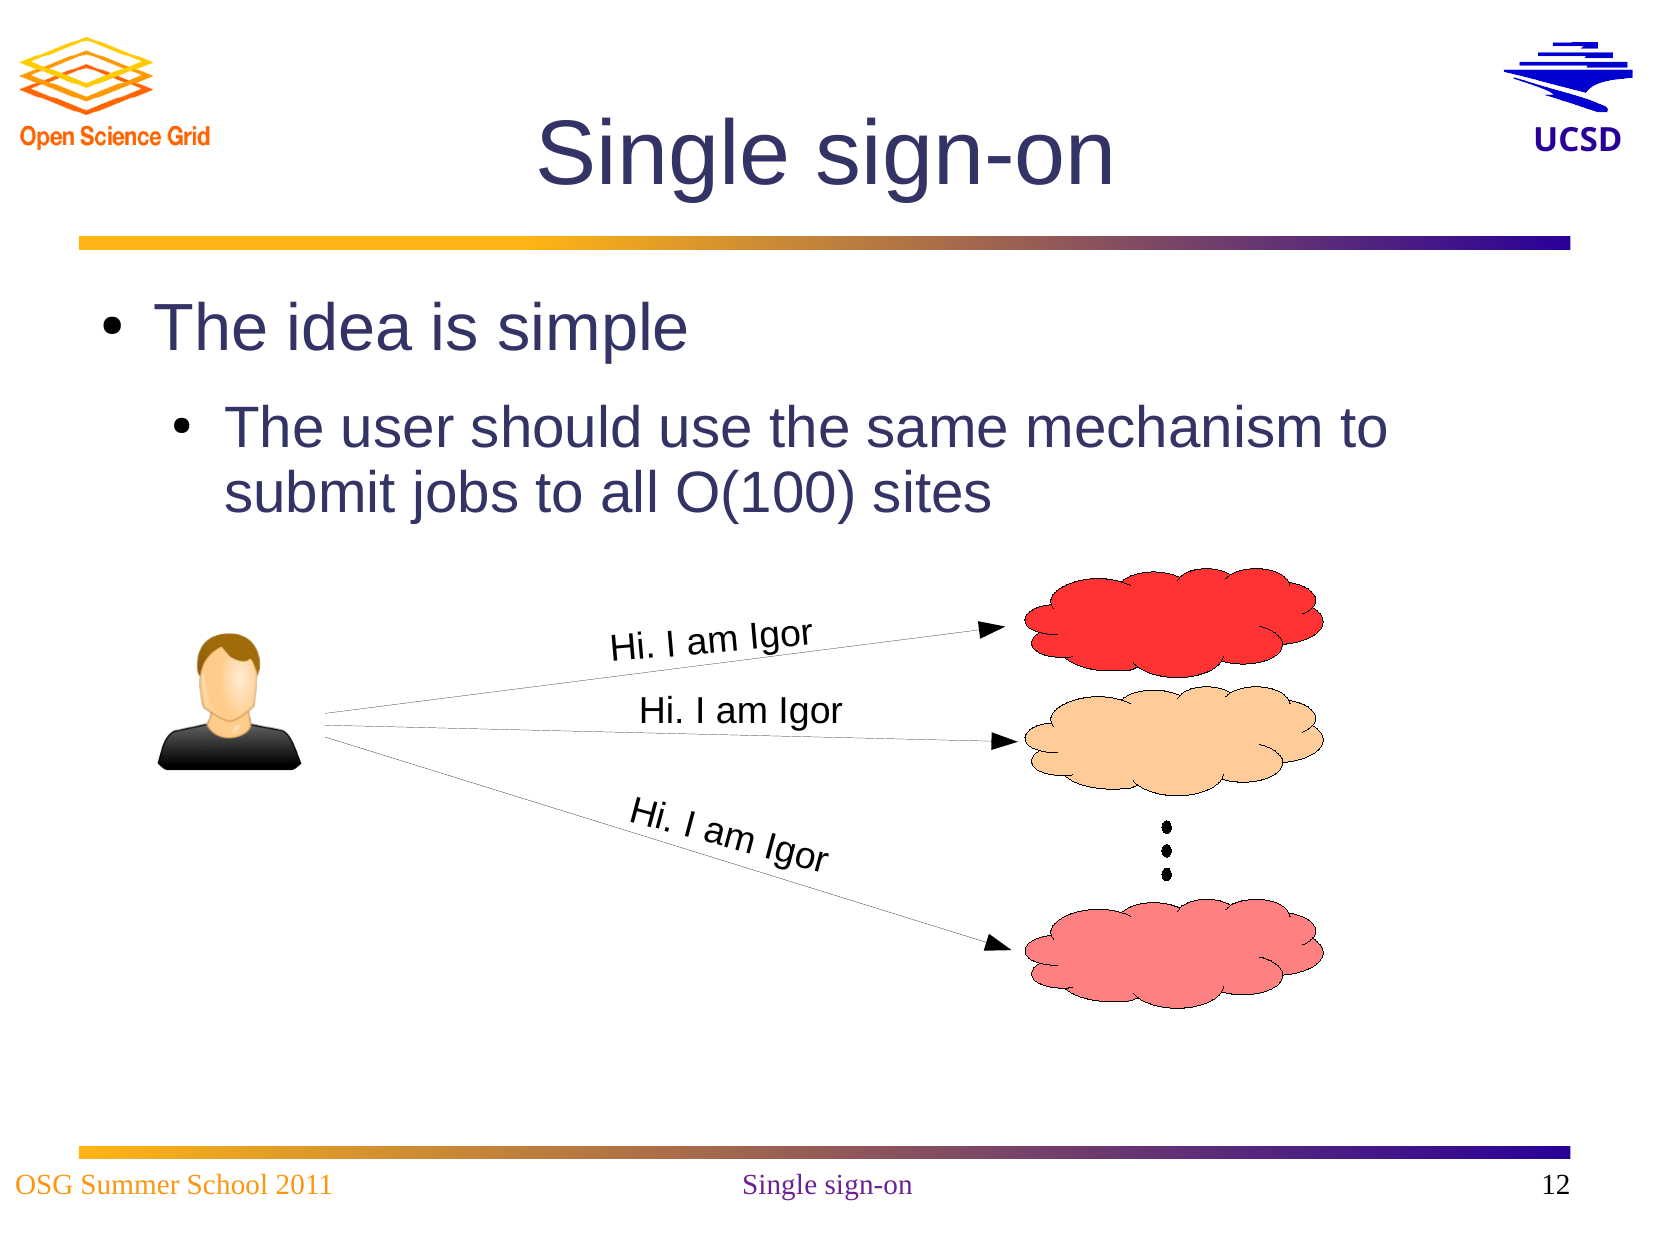

# Single sign-on
The idea is simple
The user should use the same mechanism to submit jobs to all O(100) sites
Hi. I am Igor
Hi. I am Igor
Hi. I am Igor
OSG Summer School 2011
Single sign-on
12